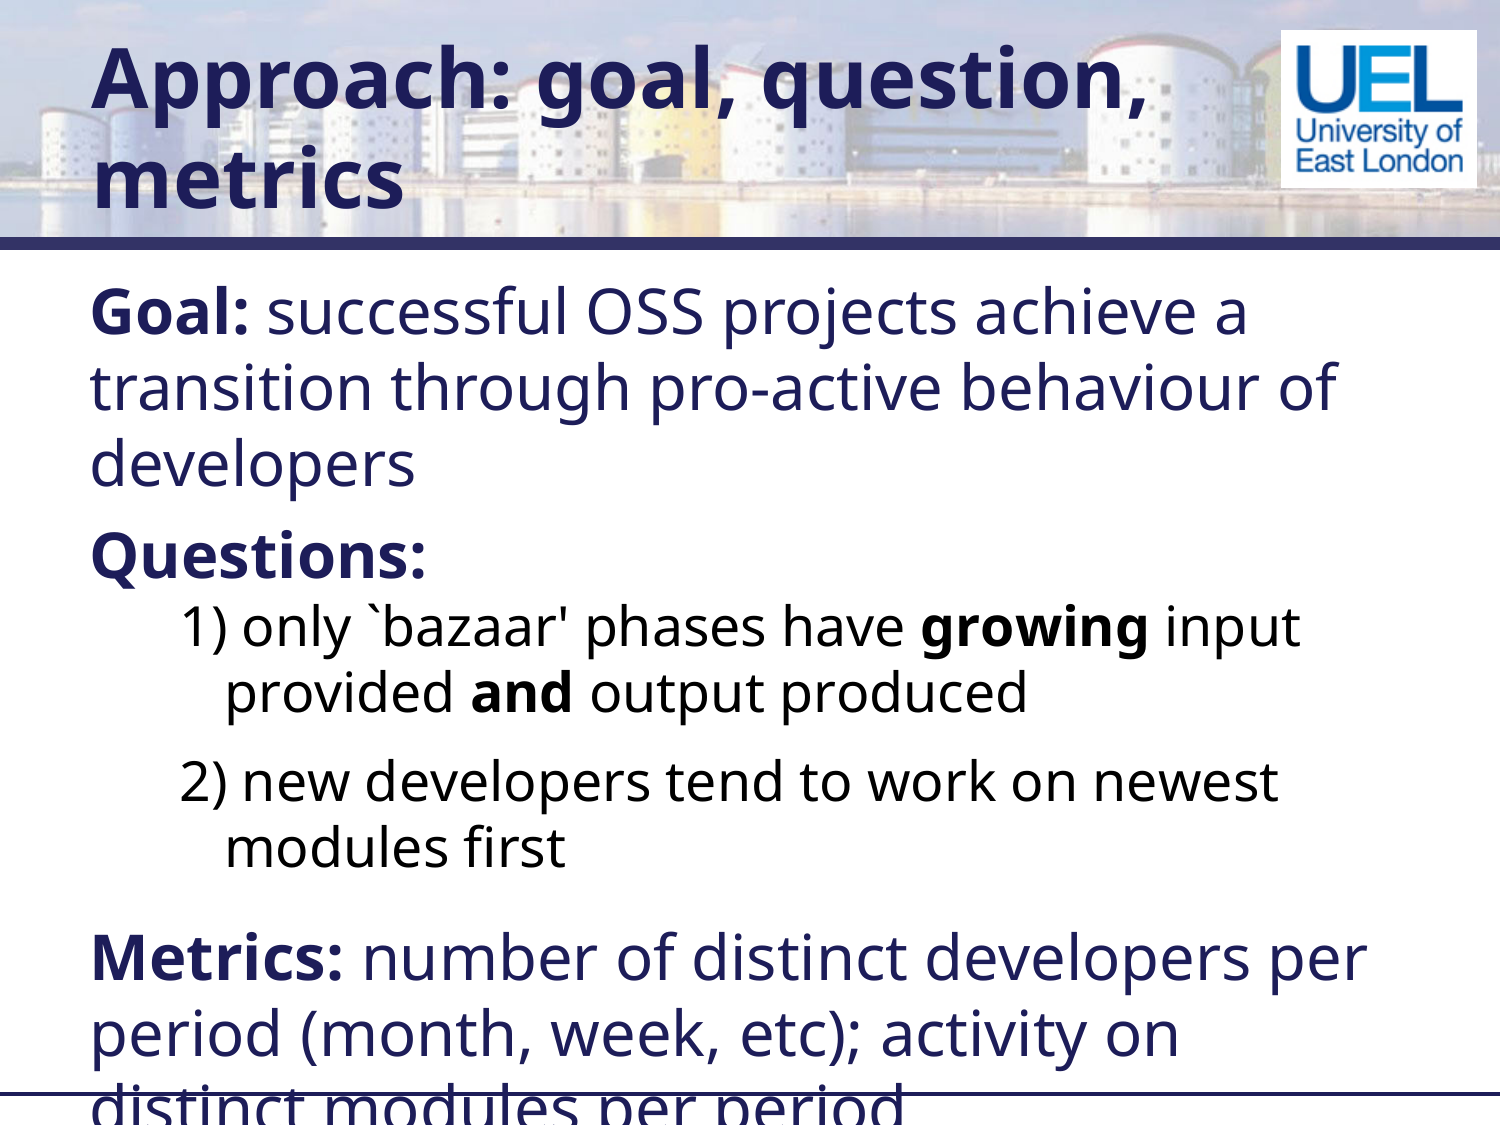

# Approach: goal, question, metrics
Goal: successful OSS projects achieve a transition through pro-active behaviour of developers
Questions:
1) only `bazaar' phases have growing input provided and output produced
2) new developers tend to work on newest modules first
Metrics: number of distinct developers per period (month, week, etc); activity on distinct modules per period